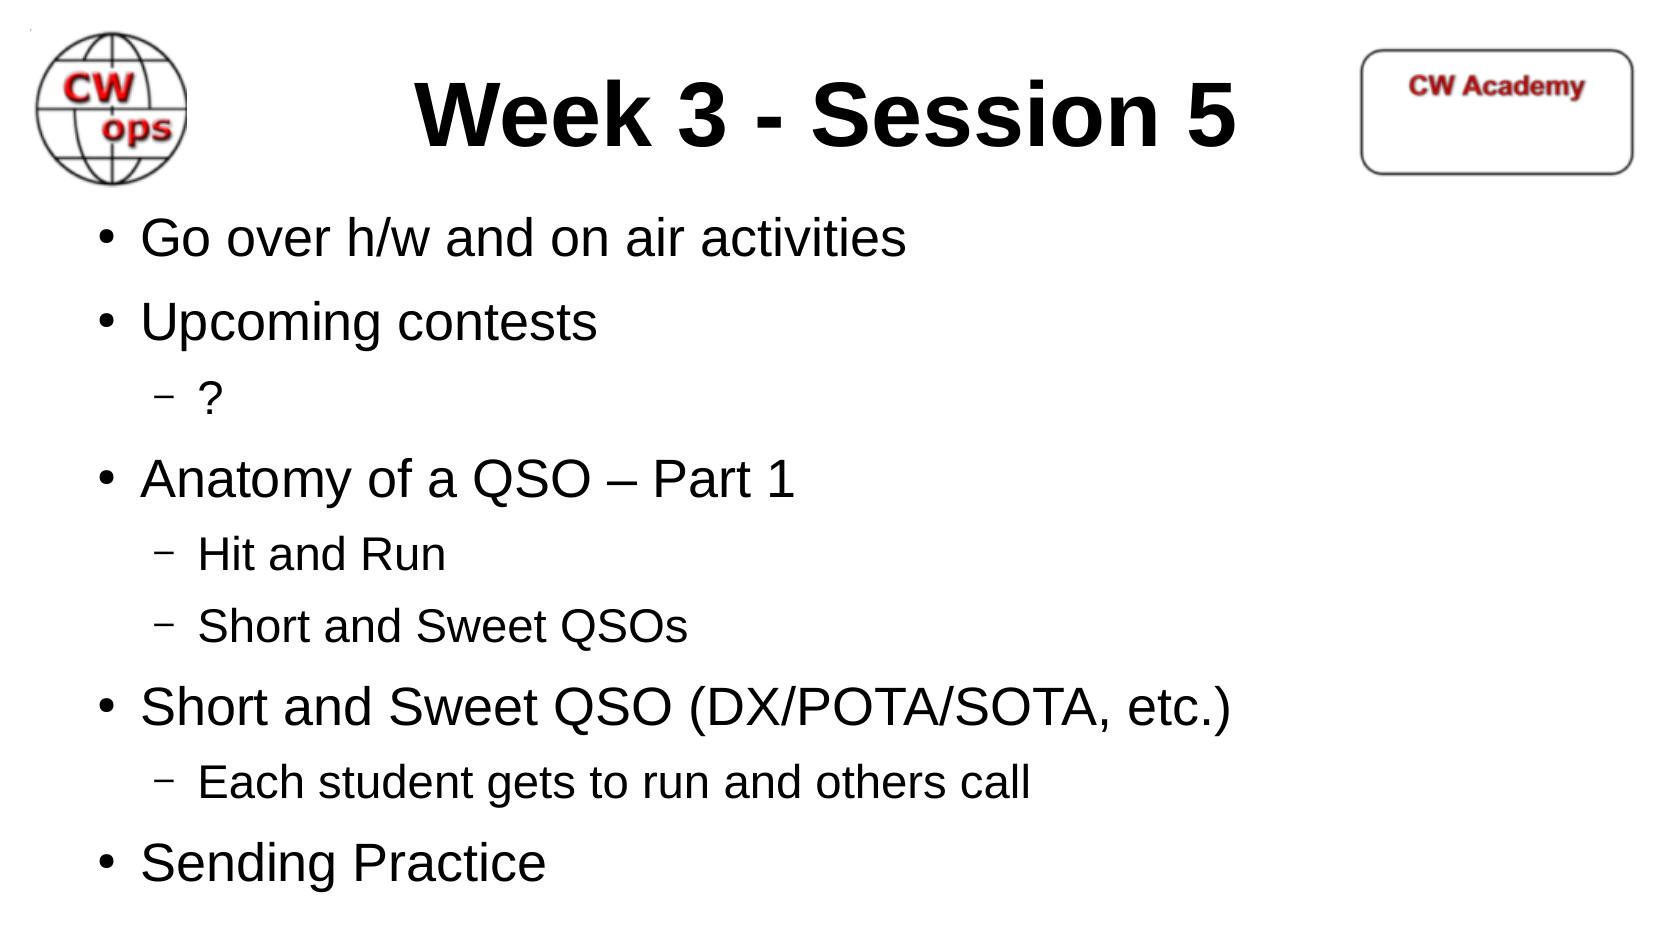

# Week 3 - Session 5
Go over h/w and on air activities
Upcoming contests
?
Anatomy of a QSO – Part 1
Hit and Run
Short and Sweet QSOs
Short and Sweet QSO (DX/POTA/SOTA, etc.)
Each student gets to run and others call
Sending Practice